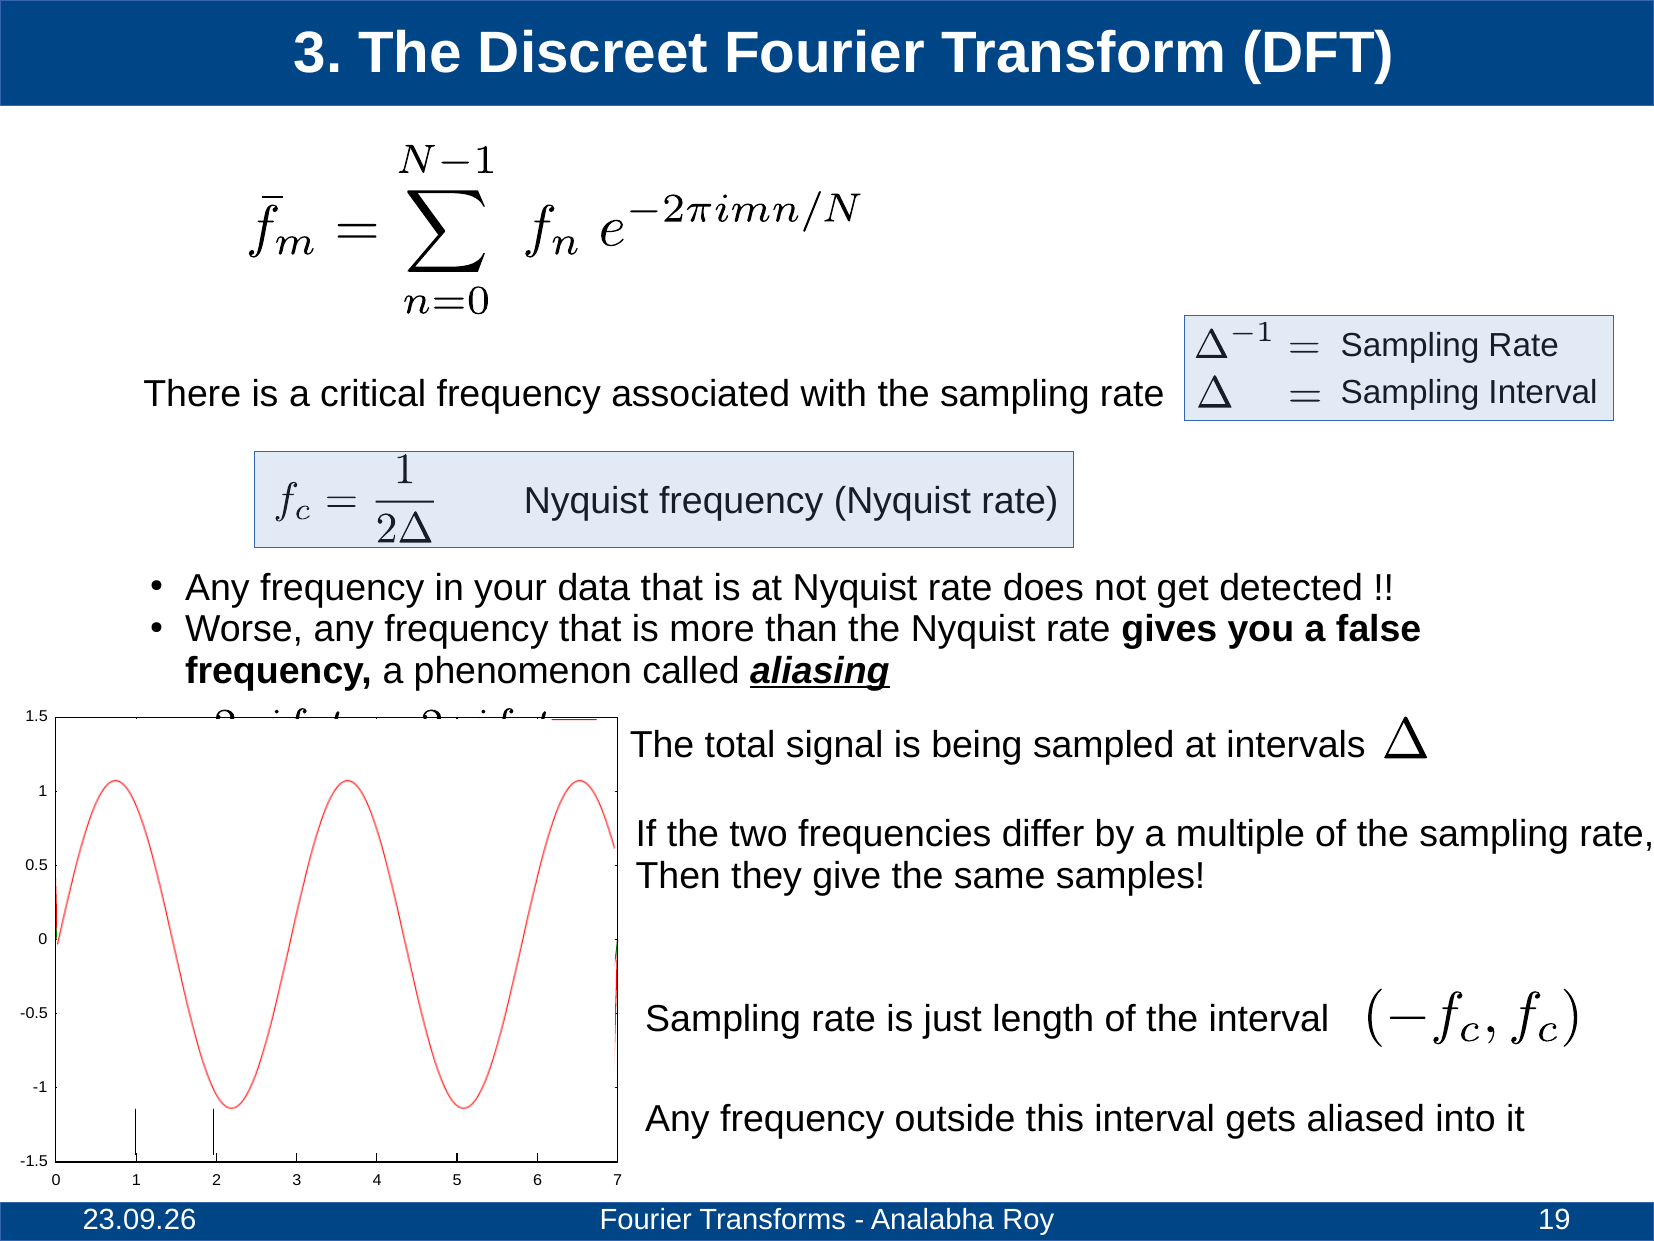

# 3. The Discreet Fourier Transform (DFT)
Sampling Rate
Sampling Interval
There is a critical frequency associated with the sampling rate
Nyquist frequency (Nyquist rate)
Any frequency in your data that is at Nyquist rate does not get detected !!
Worse, any frequency that is more than the Nyquist rate gives you a false
frequency, a phenomenon called aliasing
The total signal is being sampled at intervals
If the two frequencies differ by a multiple of the sampling rate,
Then they give the same samples!
Sampling rate is just length of the interval
Any frequency outside this interval gets aliased into it
Your name here (insert->page number)
19